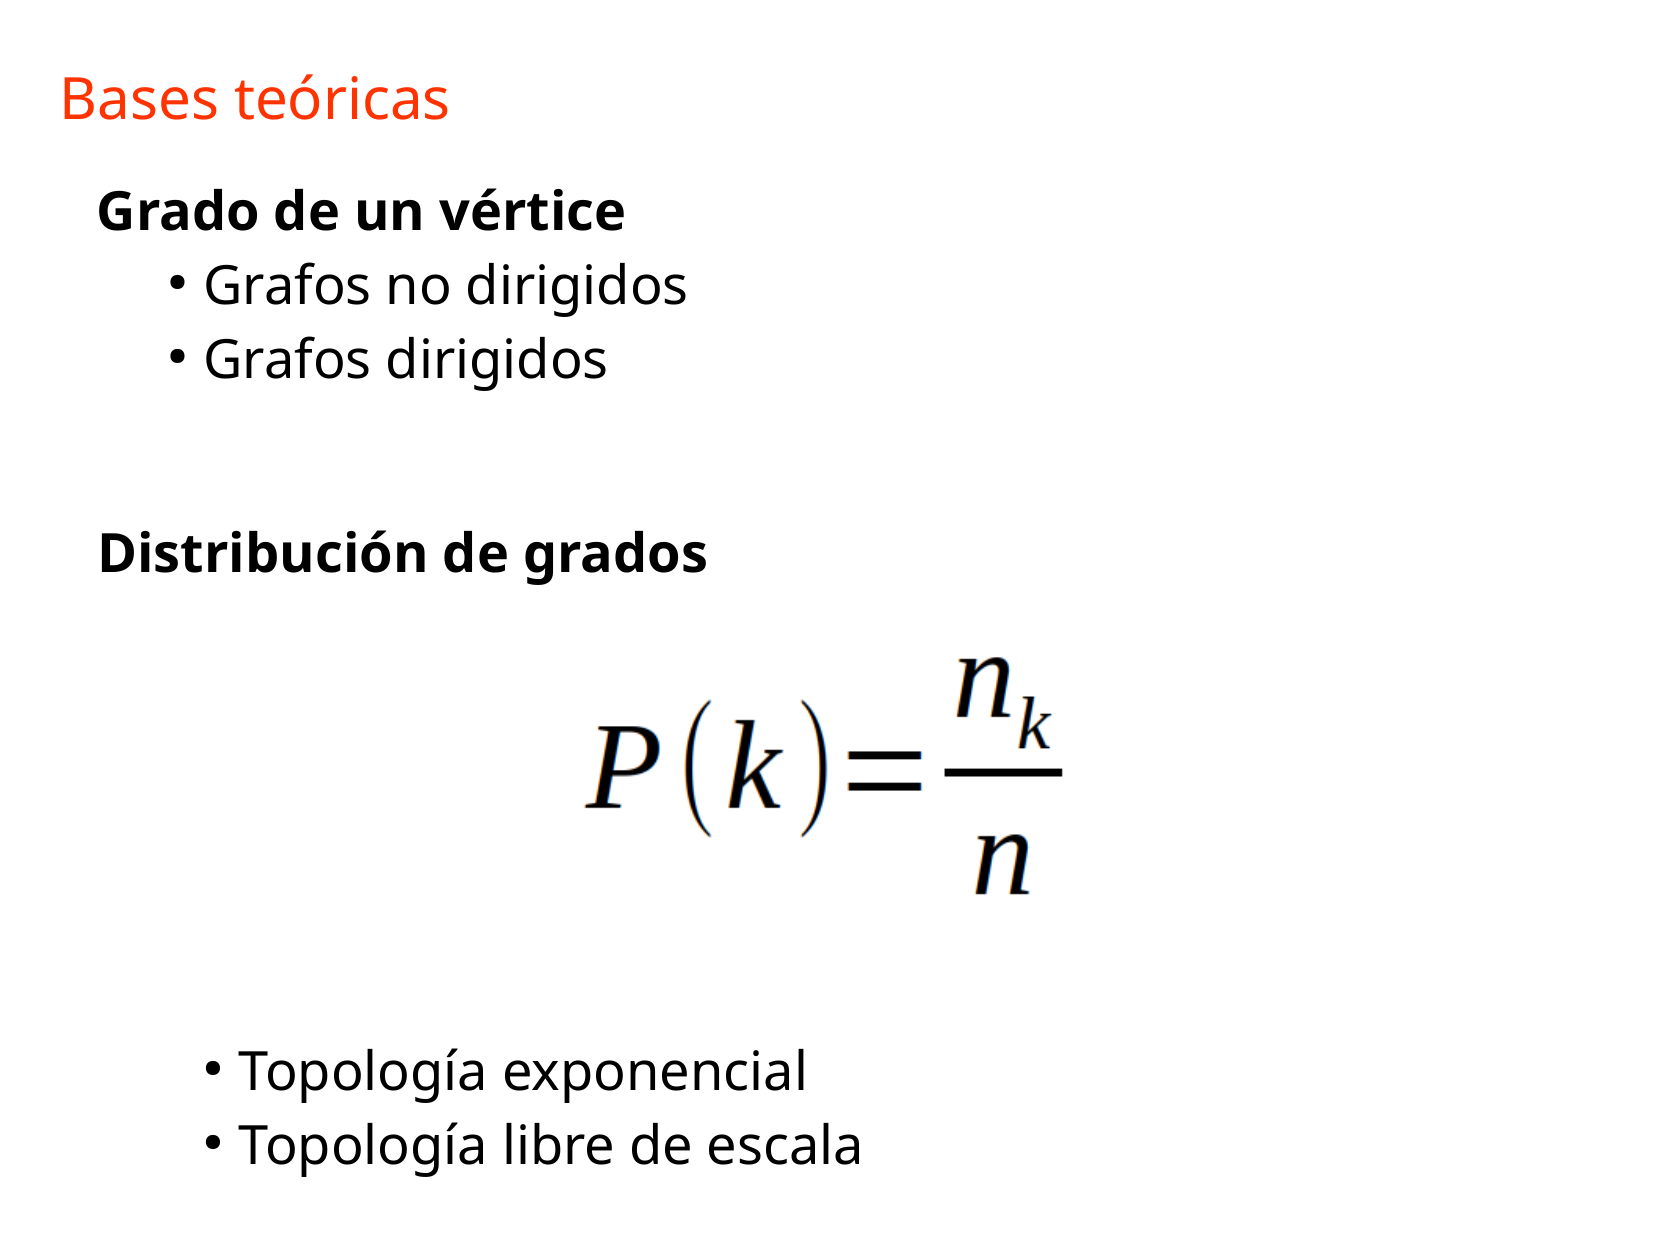

Bases teóricas
Grado de un vértice
Grafos no dirigidos
Grafos dirigidos
Distribución de grados
Topología exponencial
Topología libre de escala